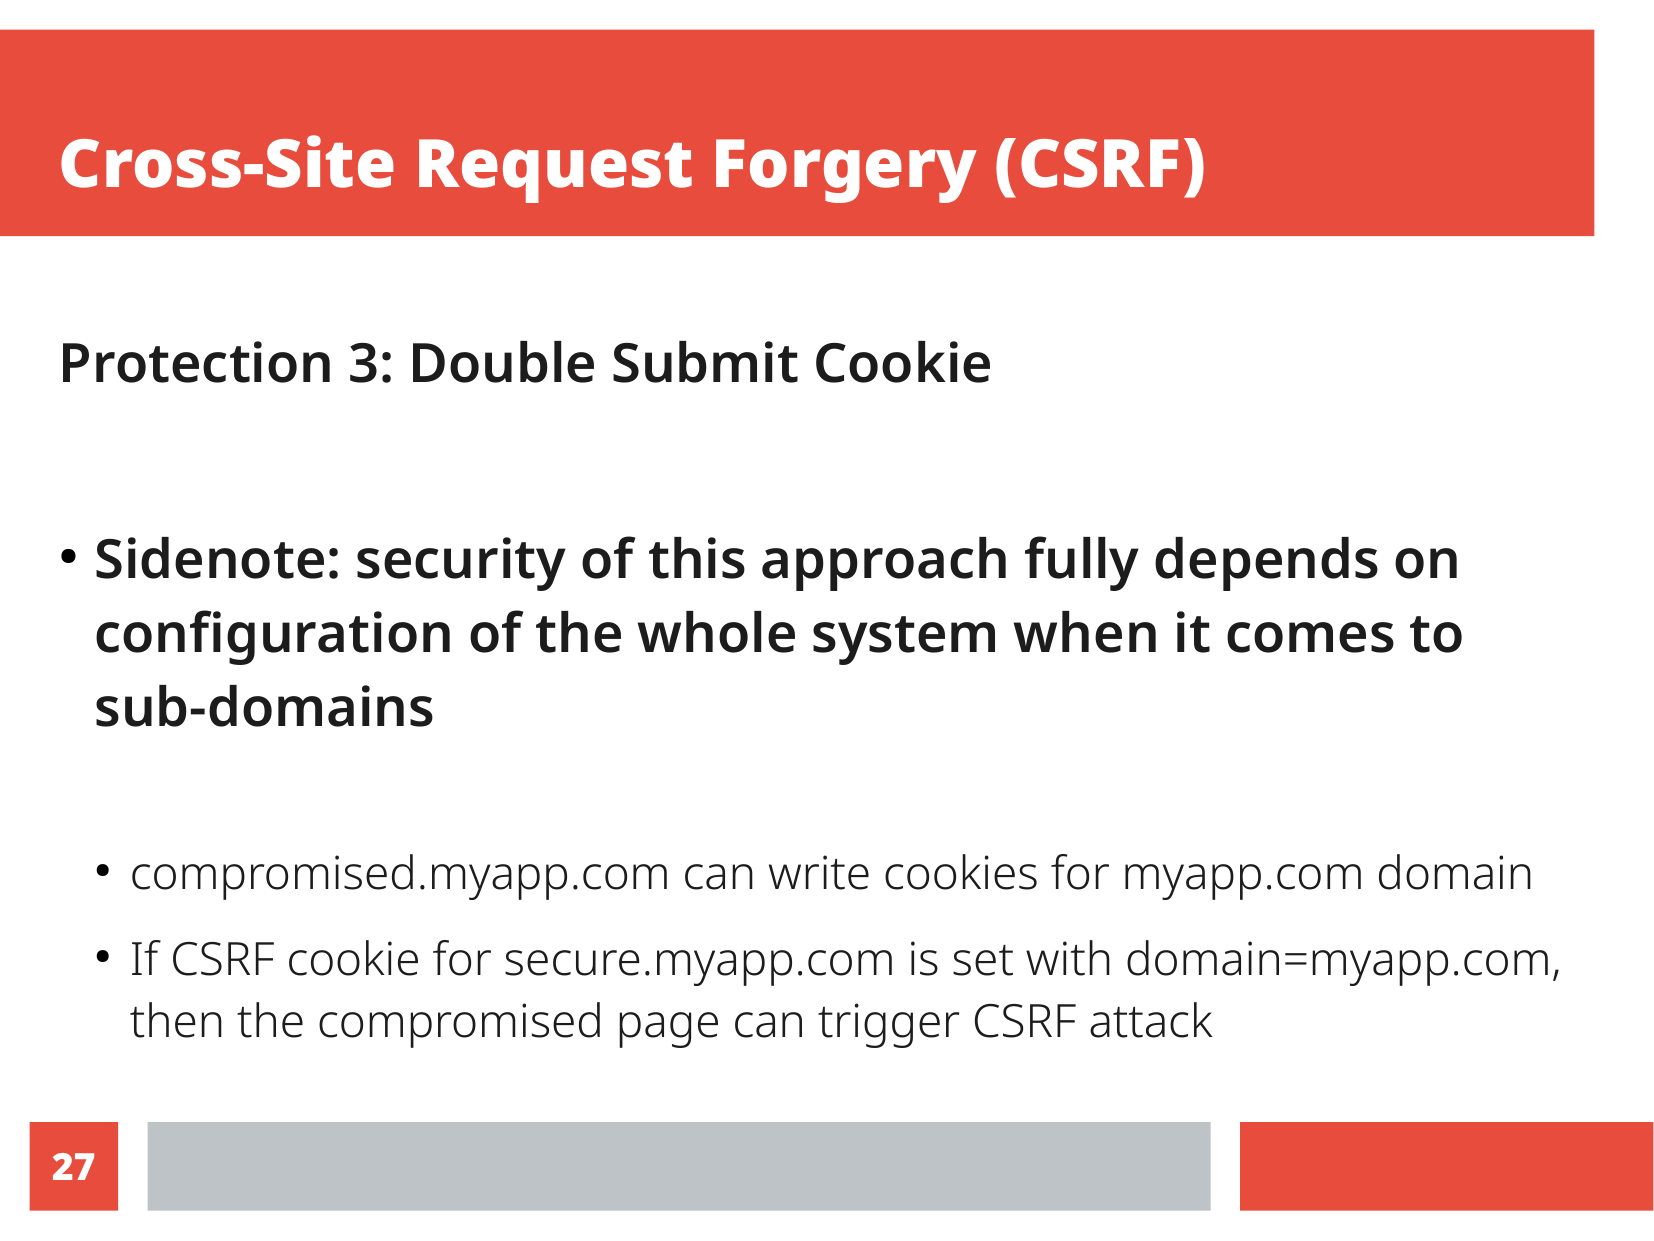

# Cross-Site Request Forgery (CSRF)
Protection 3: Double Submit Cookie
Sidenote: security of this approach fully depends on configuration of the whole system when it comes to sub-domains
compromised.myapp.com can write cookies for myapp.com domain
If CSRF cookie for secure.myapp.com is set with domain=myapp.com, then the compromised page can trigger CSRF attack
27